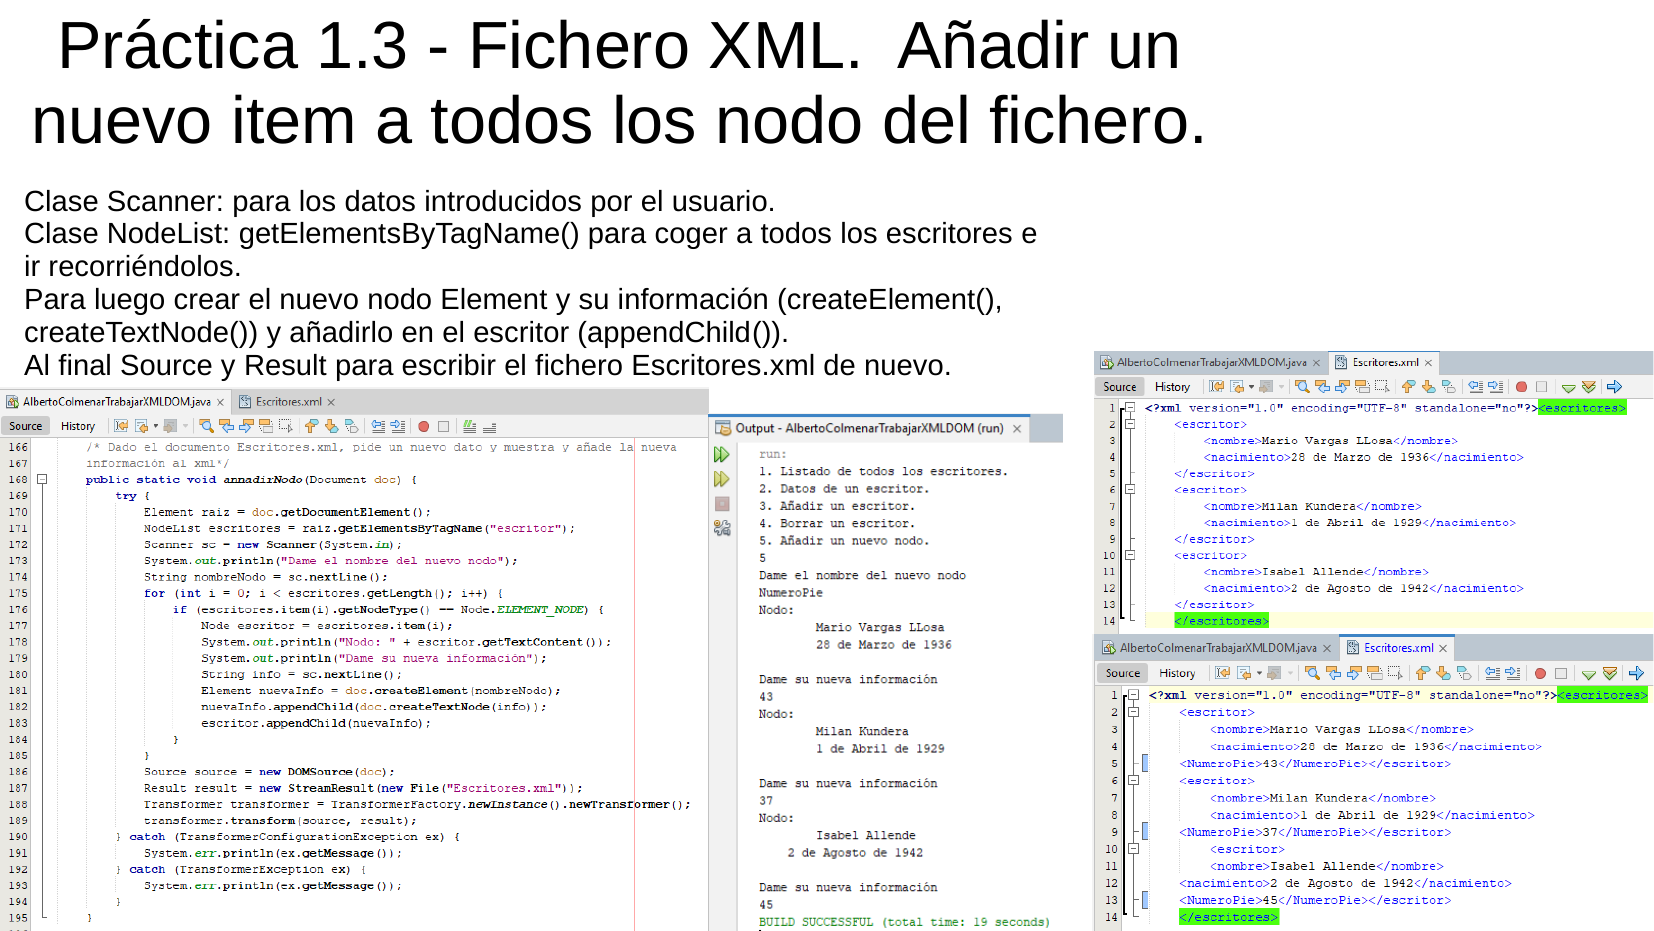

# Práctica 1.3 - Fichero XML. Añadir un nuevo item a todos los nodo del fichero.
Clase Scanner: para los datos introducidos por el usuario.
Clase NodeList: getElementsByTagName() para coger a todos los escritores e ir recorriéndolos.
Para luego crear el nuevo nodo Element y su información (createElement(), createTextNode()) y añadirlo en el escritor (appendChild()).
Al final Source y Result para escribir el fichero Escritores.xml de nuevo.